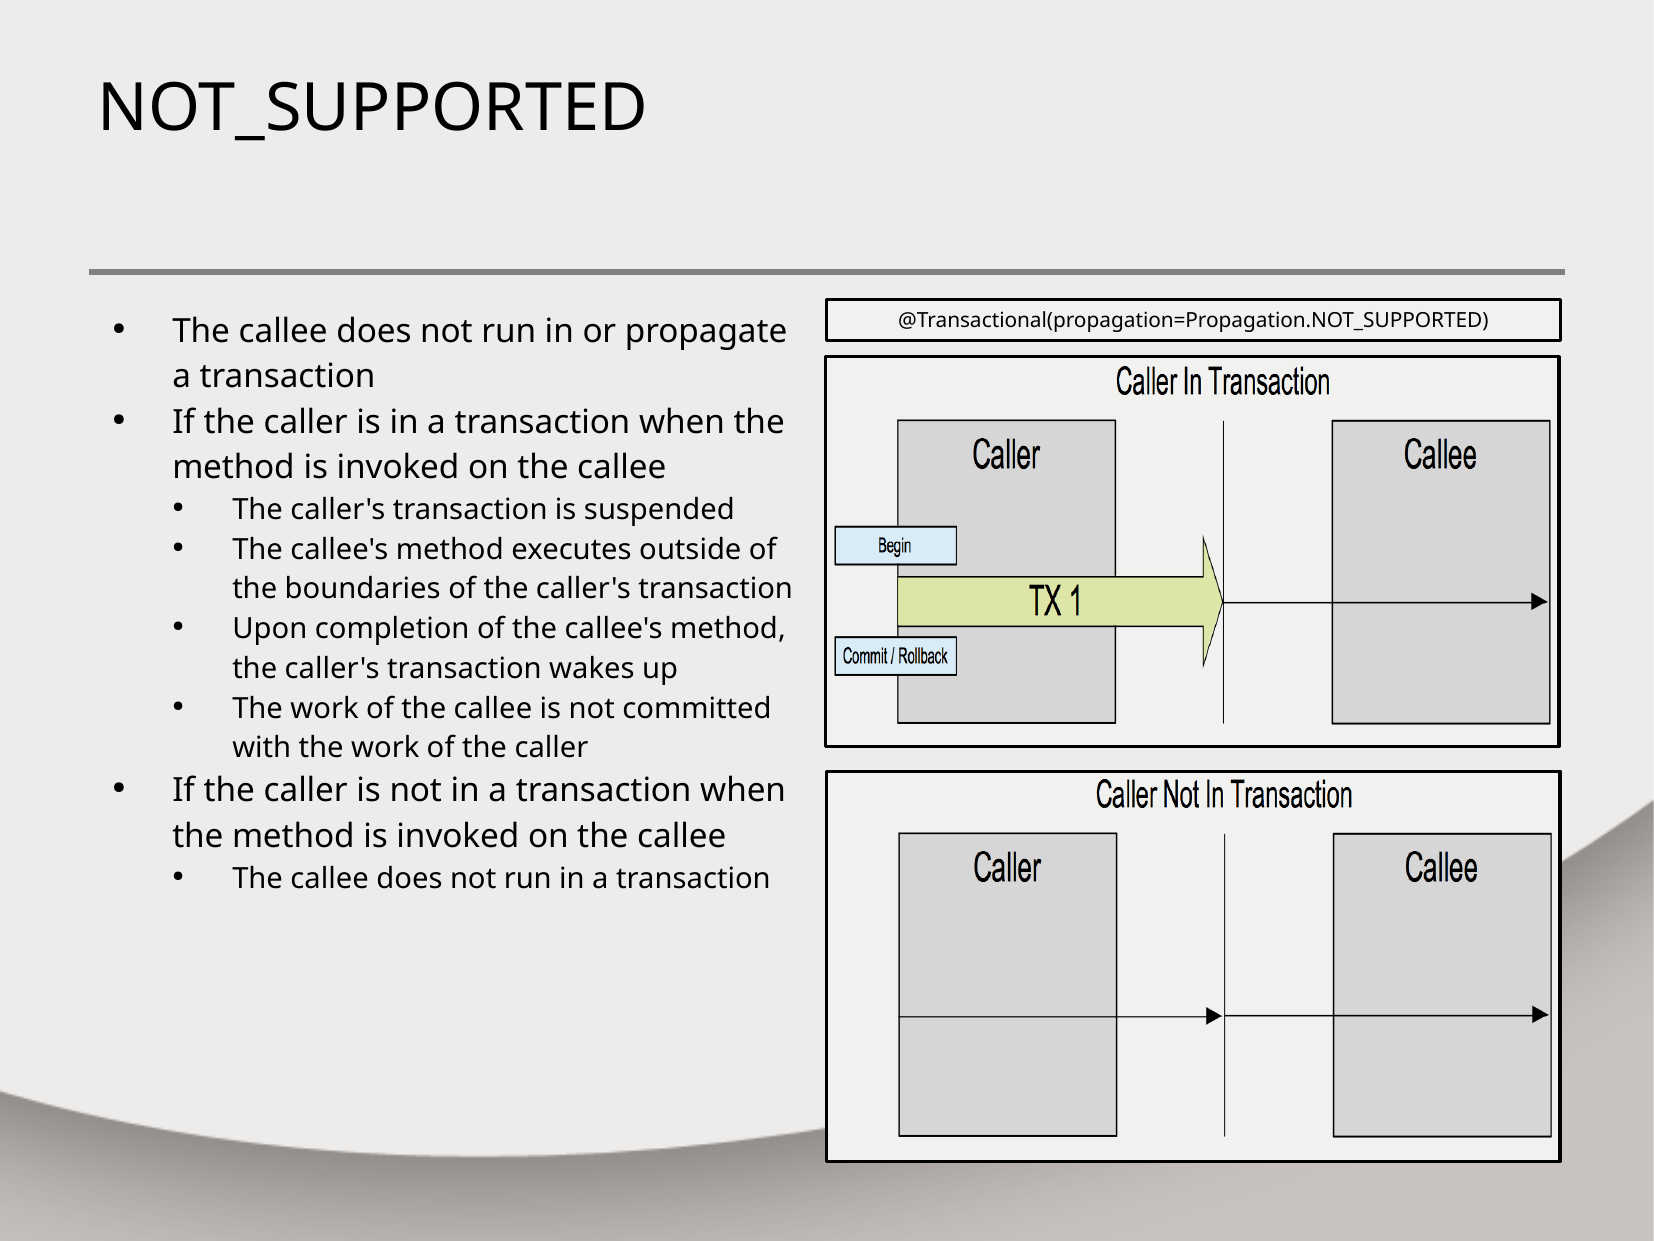

# NOT_SUPPORTED
@Transactional(propagation=Propagation.NOT_SUPPORTED)
The callee does not run in or propagate a transaction
If the caller is in a transaction when the method is invoked on the callee
The caller's transaction is suspended
The callee's method executes outside of the boundaries of the caller's transaction
Upon completion of the callee's method, the caller's transaction wakes up
The work of the callee is not committed with the work of the caller
If the caller is not in a transaction when the method is invoked on the callee
The callee does not run in a transaction